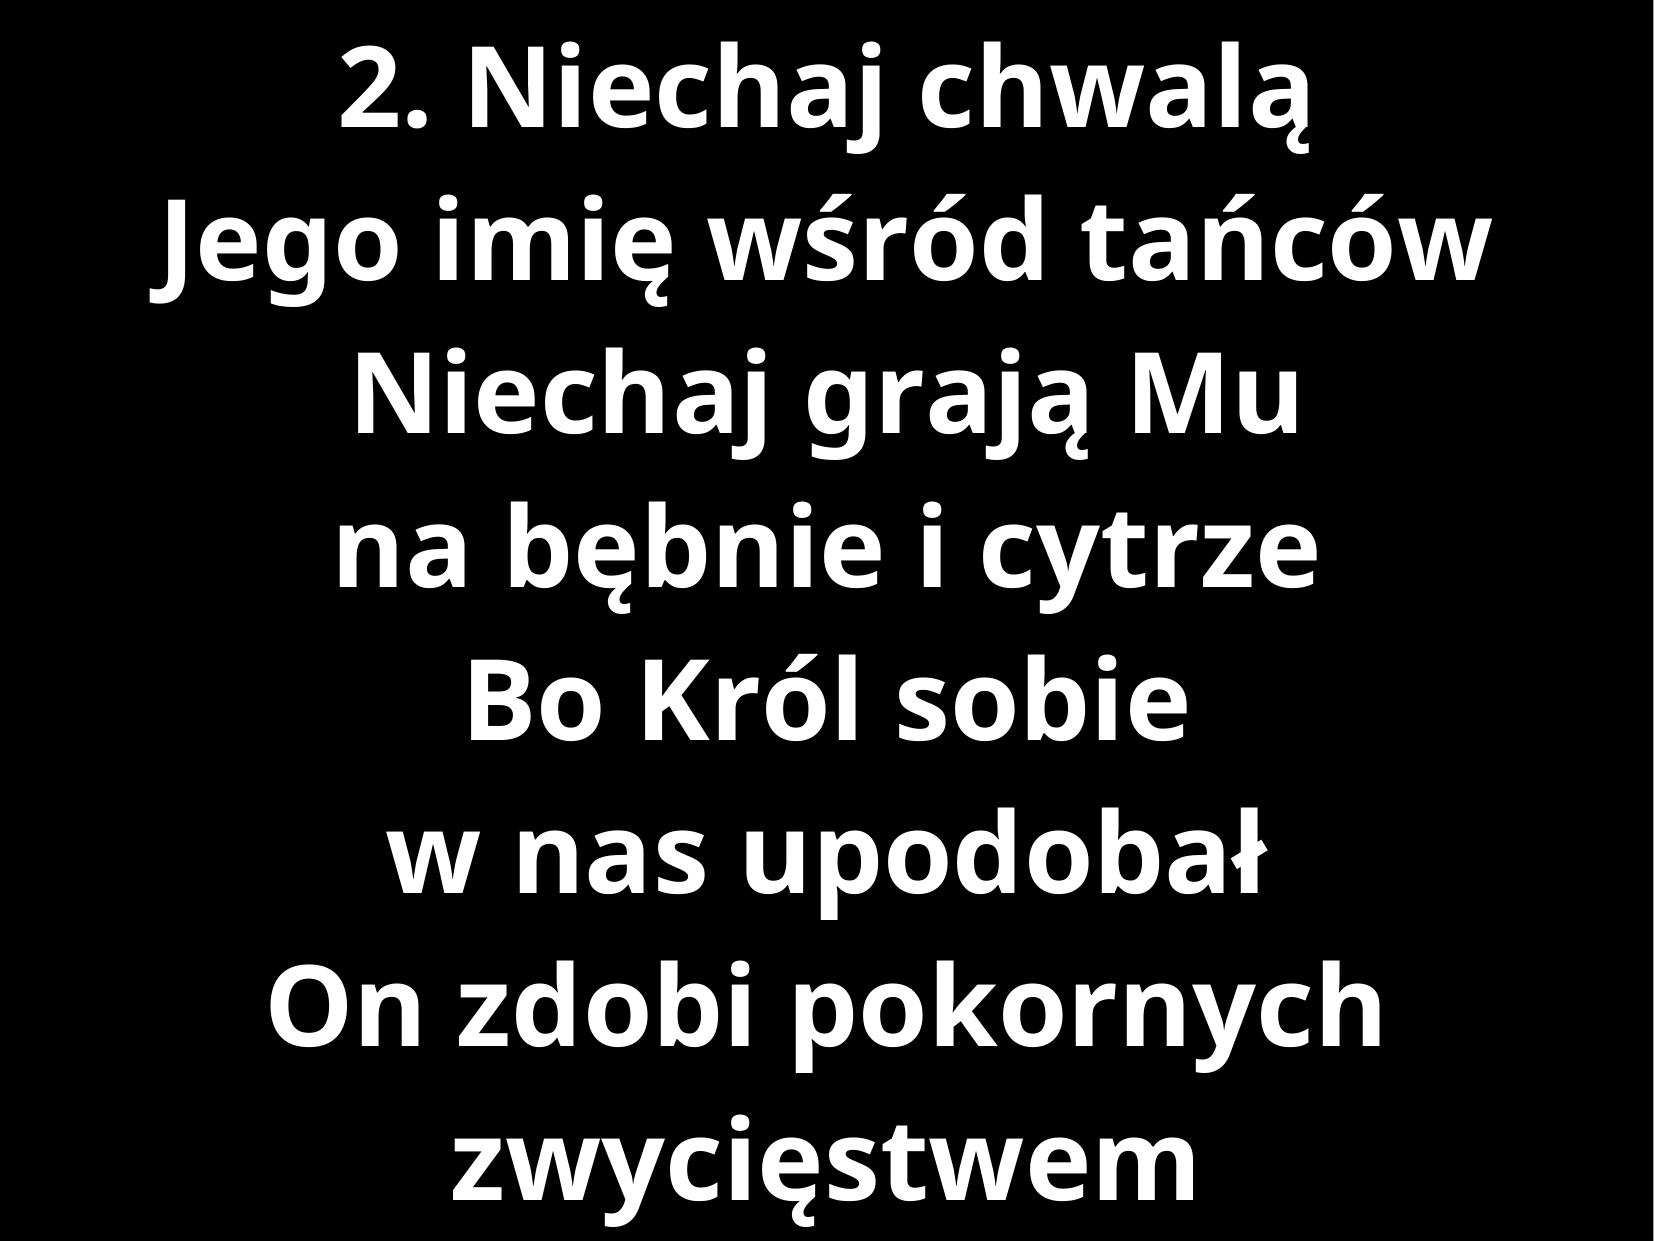

# 2. Niechaj chwalą Jego imię wśród tańców Niechaj grają Mu na bębnie i cytrze Bo Król sobie w nas upodobał On zdobi pokornych zwycięstwem